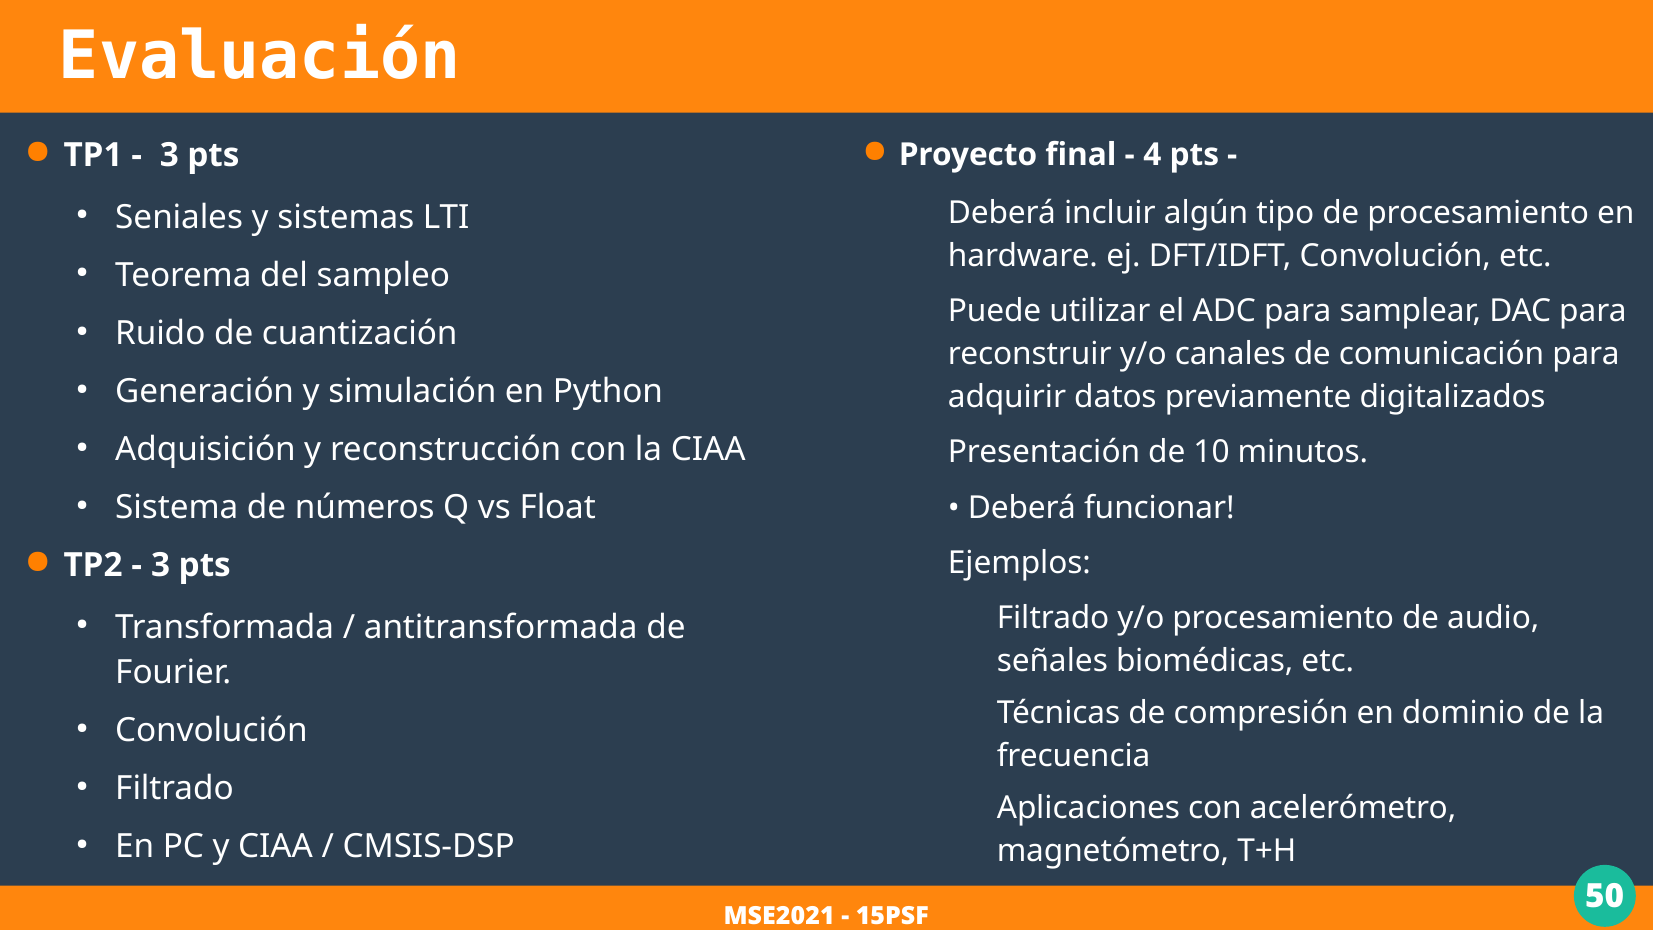

# Evaluación
TP1 - 3 pts
Seniales y sistemas LTI
Teorema del sampleo
Ruido de cuantización
Generación y simulación en Python
Adquisición y reconstrucción con la CIAA
Sistema de números Q vs Float
TP2 - 3 pts
Transformada / antitransformada de Fourier.
Convolución
Filtrado
En PC y CIAA / CMSIS-DSP
Proyecto ﬁnal - 4 pts -
Deberá incluir algún tipo de procesamiento en hardware. ej. DFT/IDFT, Convolución, etc.
Puede utilizar el ADC para samplear, DAC para reconstruir y/o canales de comunicación para adquirir datos previamente digitalizados
Presentación de 10 minutos.
• Deberá funcionar!
Ejemplos:
Filtrado y/o procesamiento de audio, señales biomédicas, etc.
Técnicas de compresión en dominio de la frecuencia
Aplicaciones con acelerómetro, magnetómetro, T+H
MSE2021 - 15PSF